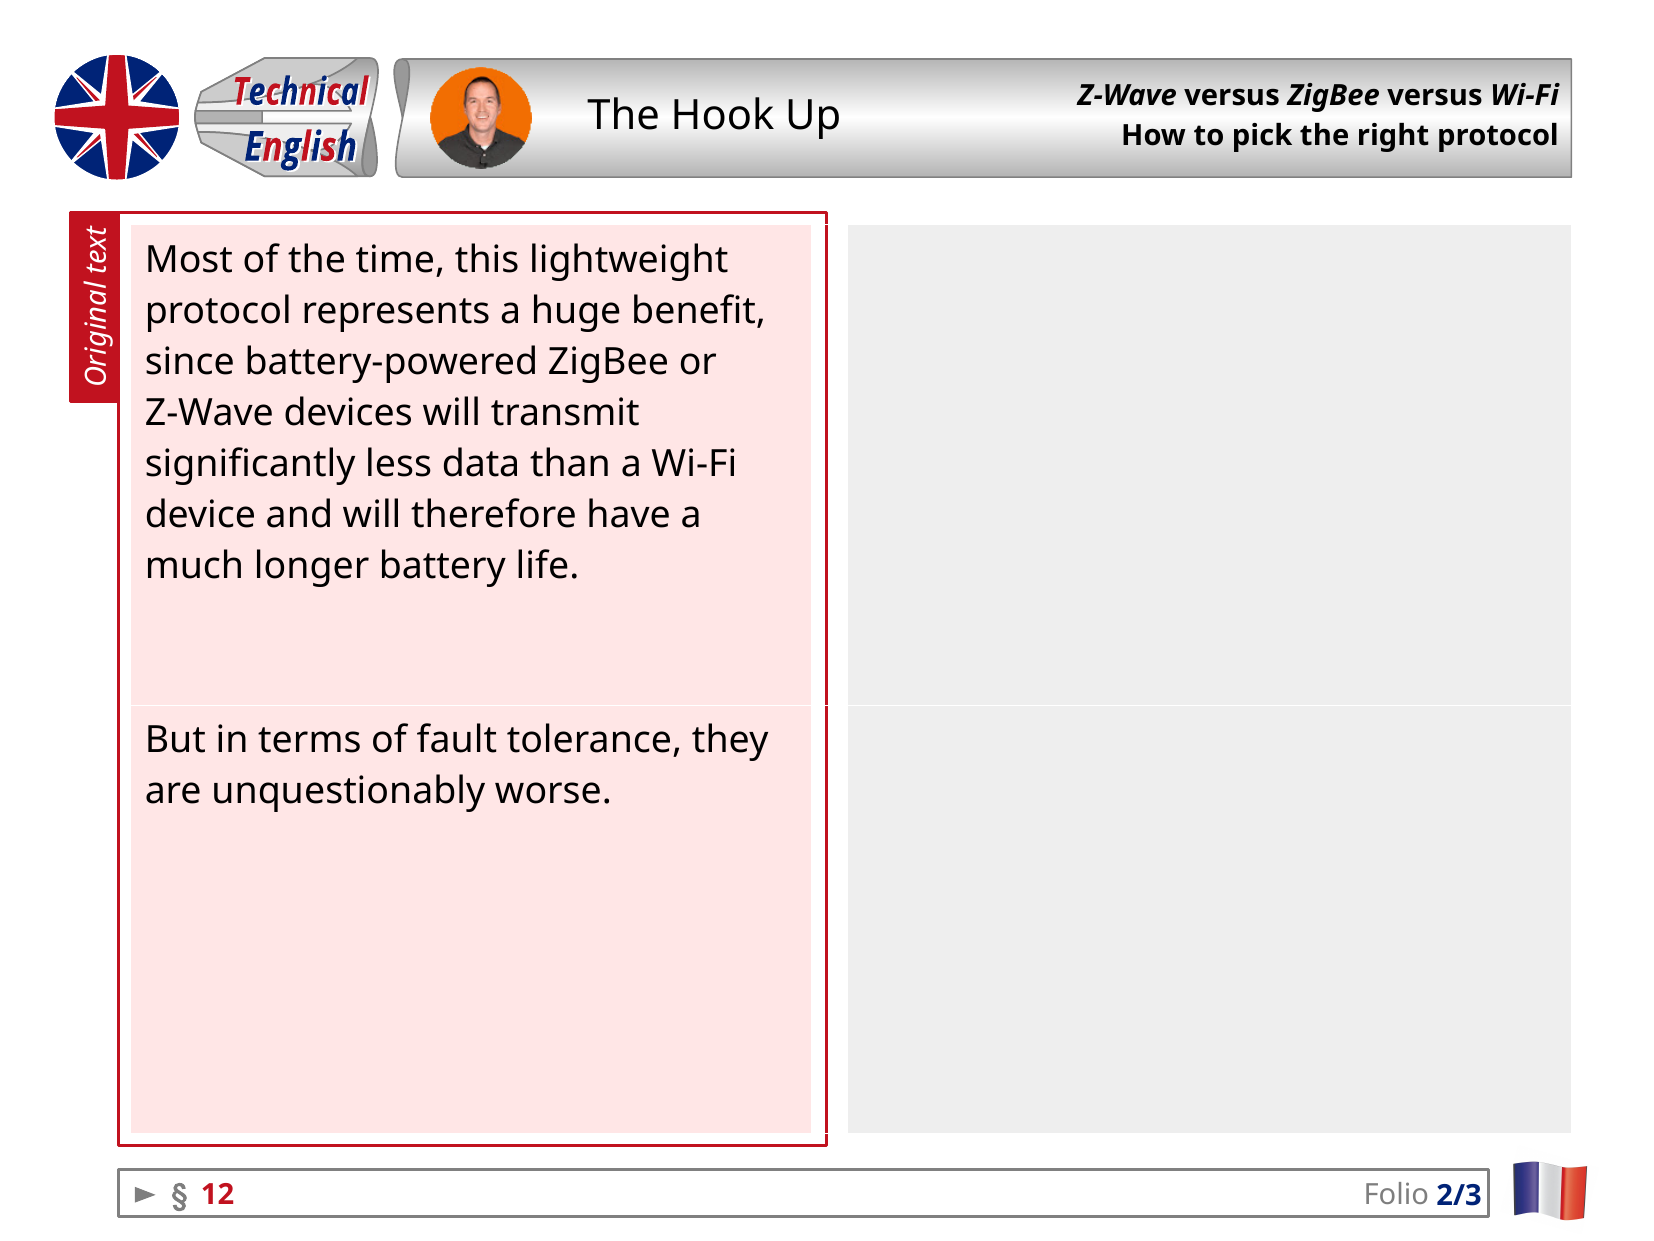

#
| Most of the time, this lightweight protocol represents a huge benefit, since battery-powered ZigBee or Z‑Wave devices will transmit significantly less data than a Wi-Fi device and will therefore have a much longer battery life. | | |
| --- | --- | --- |
| But in terms of fault tolerance, they are unquestionably worse. | | |
12
2/3